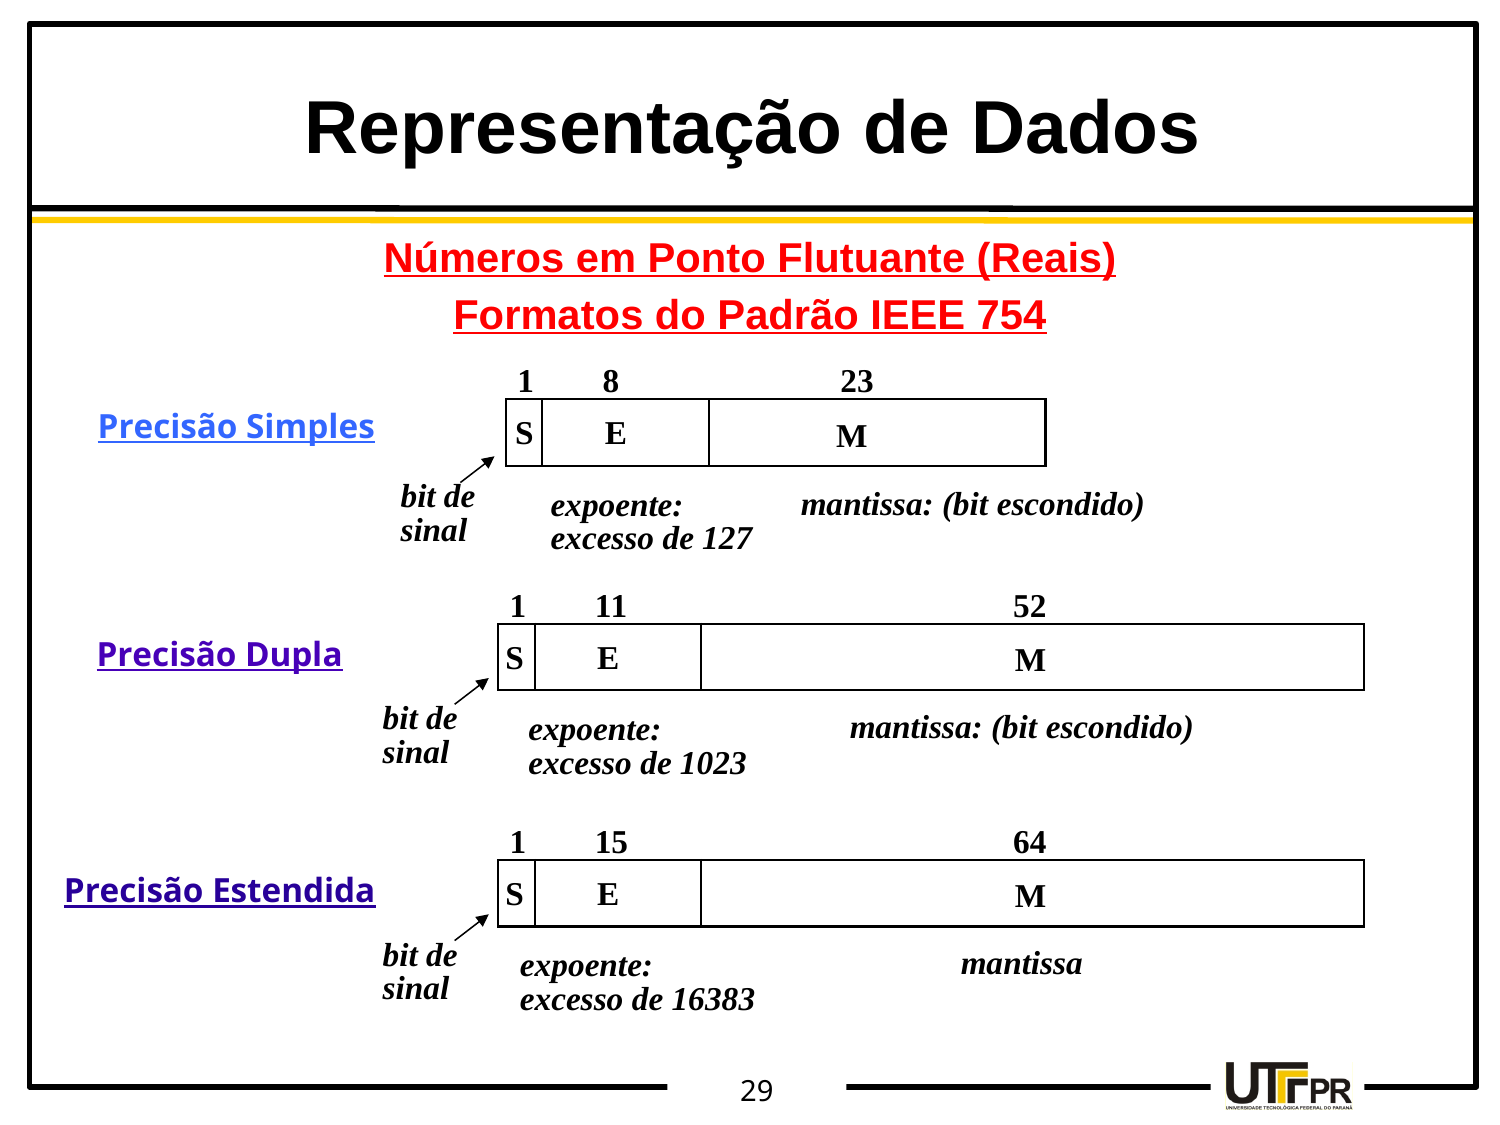

Representação de Dados
# Números em Ponto Flutuante (Reais)
Formatos do Padrão IEEE 754
1
8
23
Precisão Simples
S
E
M
bit de
sinal
mantissa: (bit escondido)
expoente:
excesso de 127
1
11
52
Precisão Dupla
S
E
M
bit de
sinal
mantissa: (bit escondido)
expoente:
excesso de 1023
1
15
64
Precisão Estendida
S
E
M
bit de
sinal
mantissa
expoente:
excesso de 16383